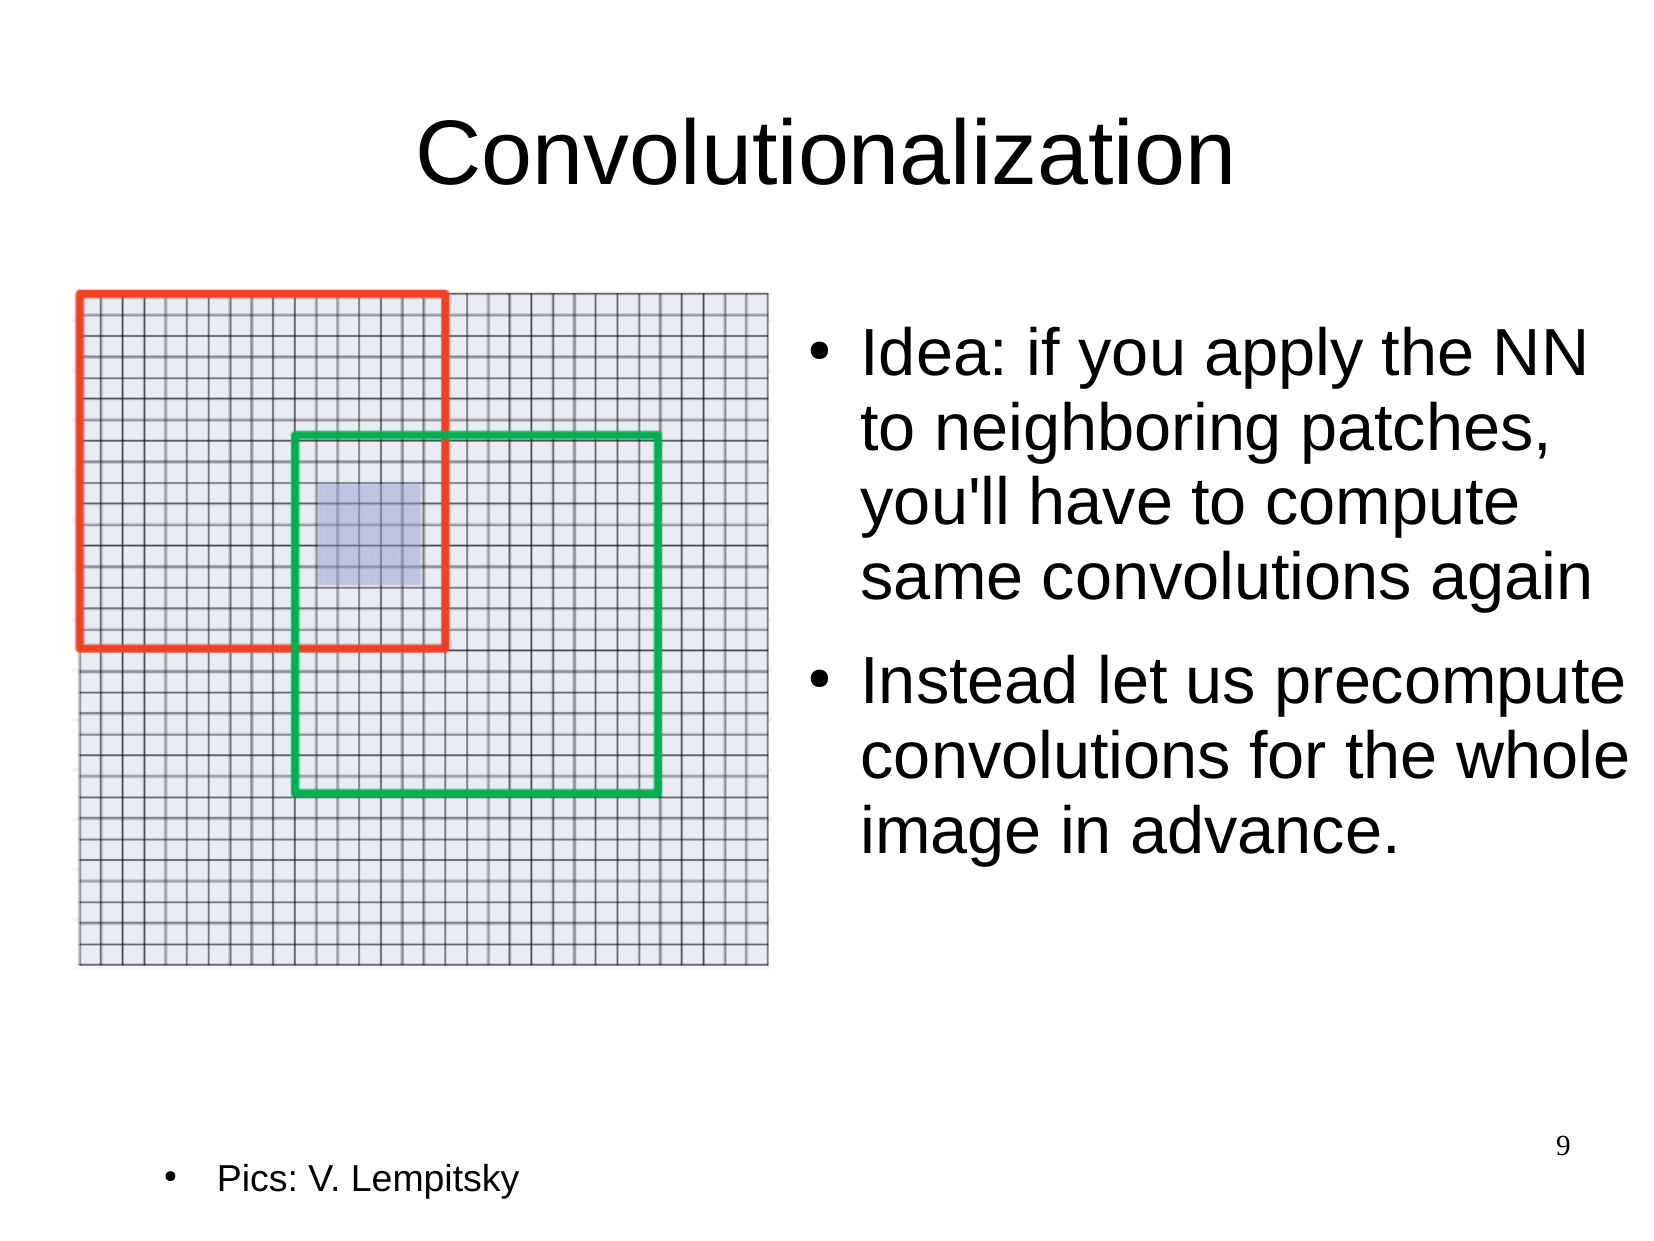

# Convolutionalization
Idea: if you apply the NN to neighboring patches, you'll have to compute same convolutions again
Instead let us precompute convolutions for the whole image in advance.
9
Pics: V. Lempitsky